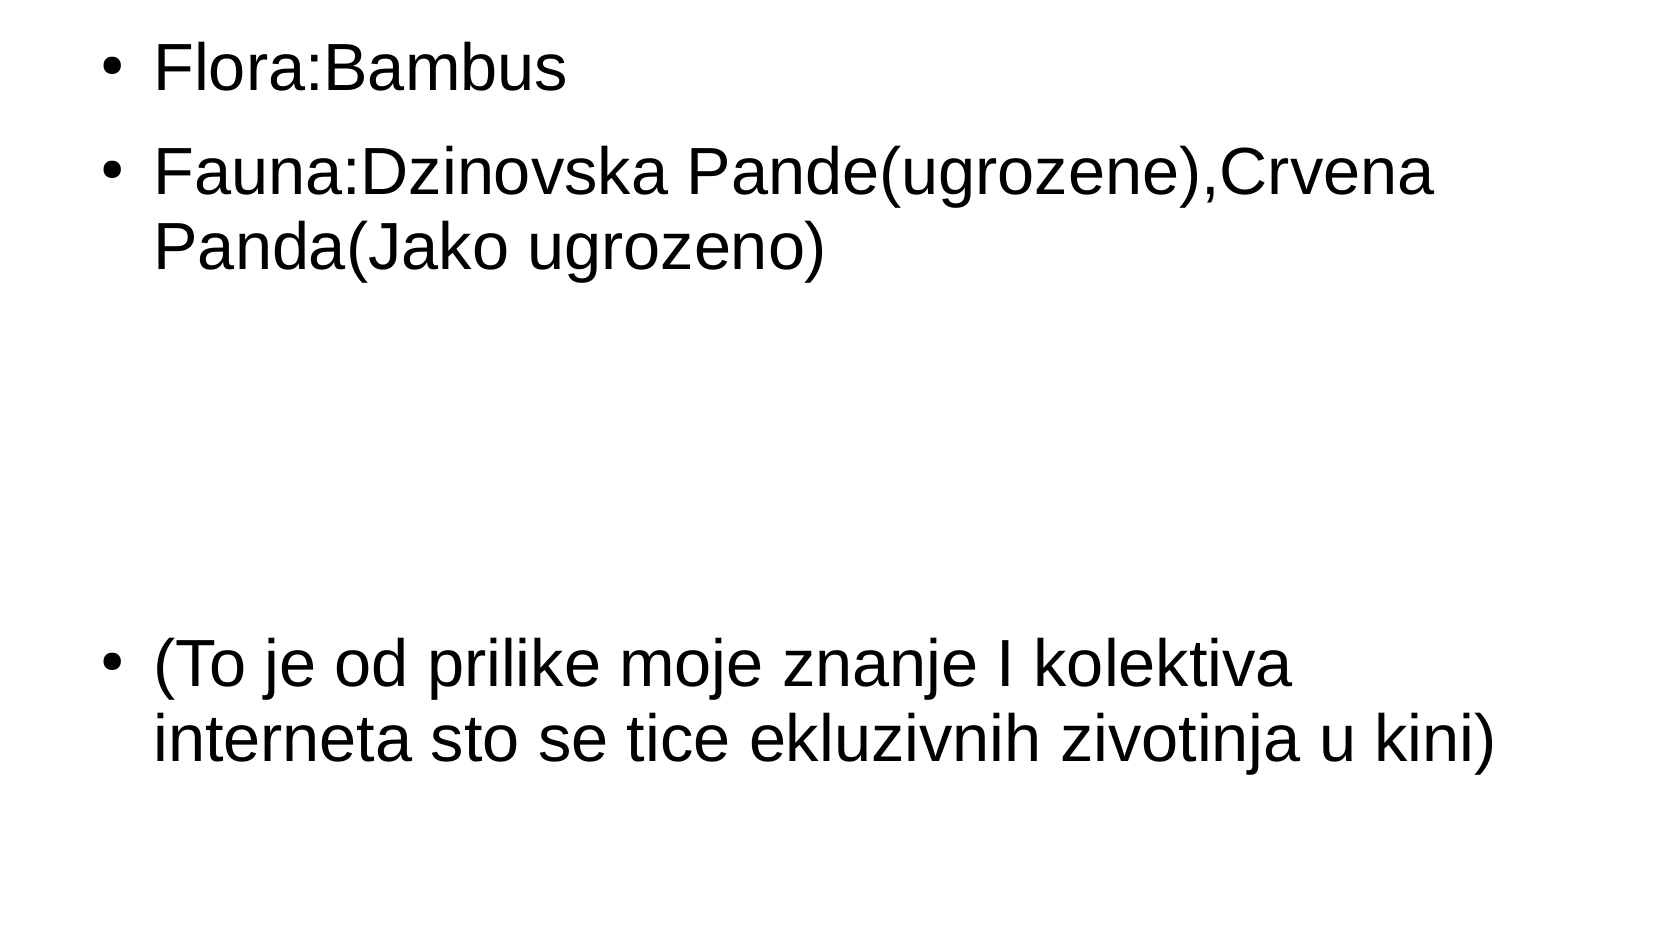

# Flora:Bambus
Fauna:Dzinovska Pande(ugrozene),Crvena Panda(Jako ugrozeno)
(To je od prilike moje znanje I kolektiva interneta sto se tice ekluzivnih zivotinja u kini)